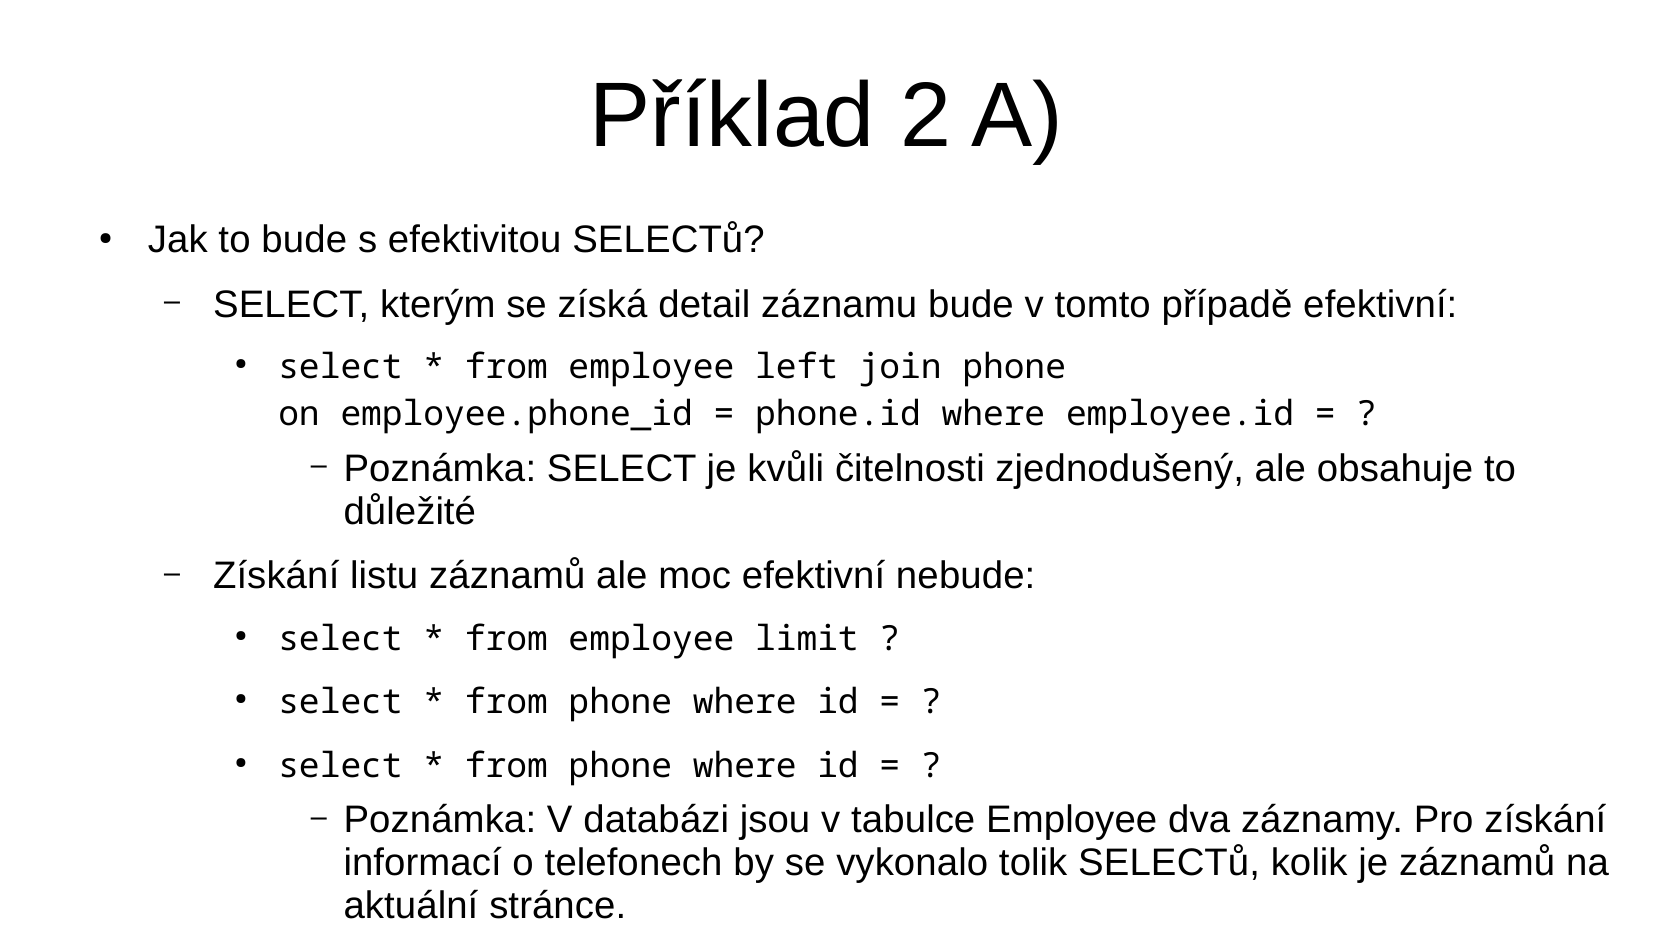

# Příklad 2 A)
Jak to bude s efektivitou SELECTů?
SELECT, kterým se získá detail záznamu bude v tomto případě efektivní:
select * from employee left join phone
on employee.phone_id = phone.id where employee.id = ?
Poznámka: SELECT je kvůli čitelnosti zjednodušený, ale obsahuje to důležité
Získání listu záznamů ale moc efektivní nebude:
select * from employee limit ?
select * from phone where id = ?
select * from phone where id = ?
Poznámka: V databázi jsou v tabulce Employee dva záznamy. Pro získání informací o telefonech by se vykonalo tolik SELECTů, kolik je záznamů na aktuální stránce.